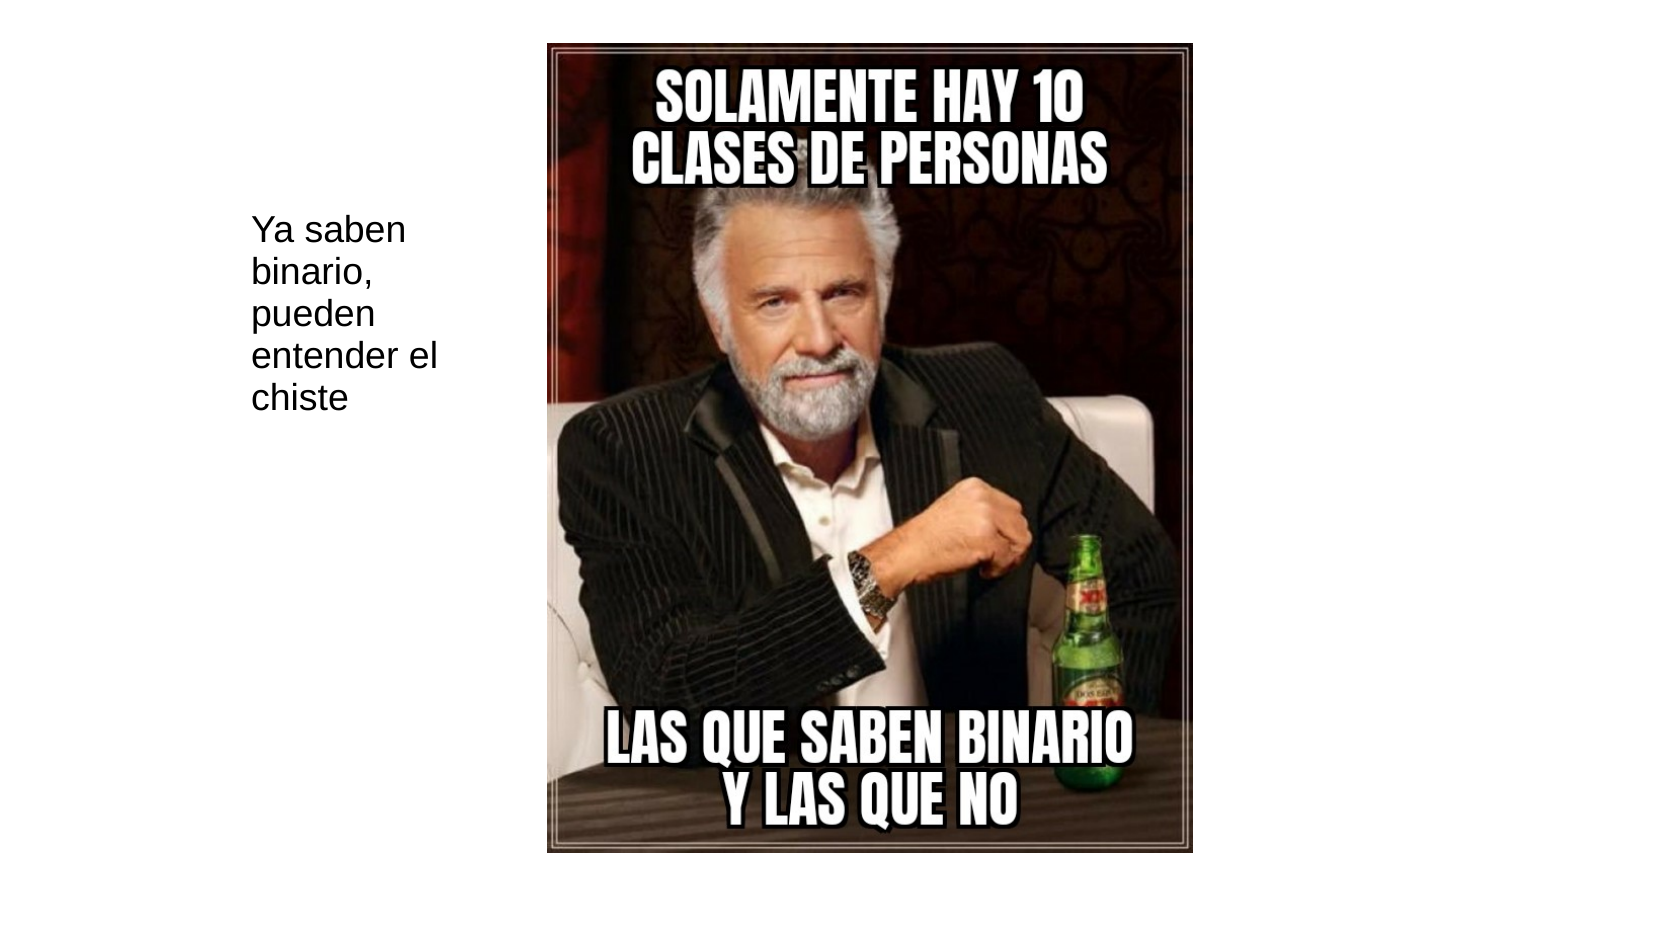

Ya saben binario, pueden entender el chiste